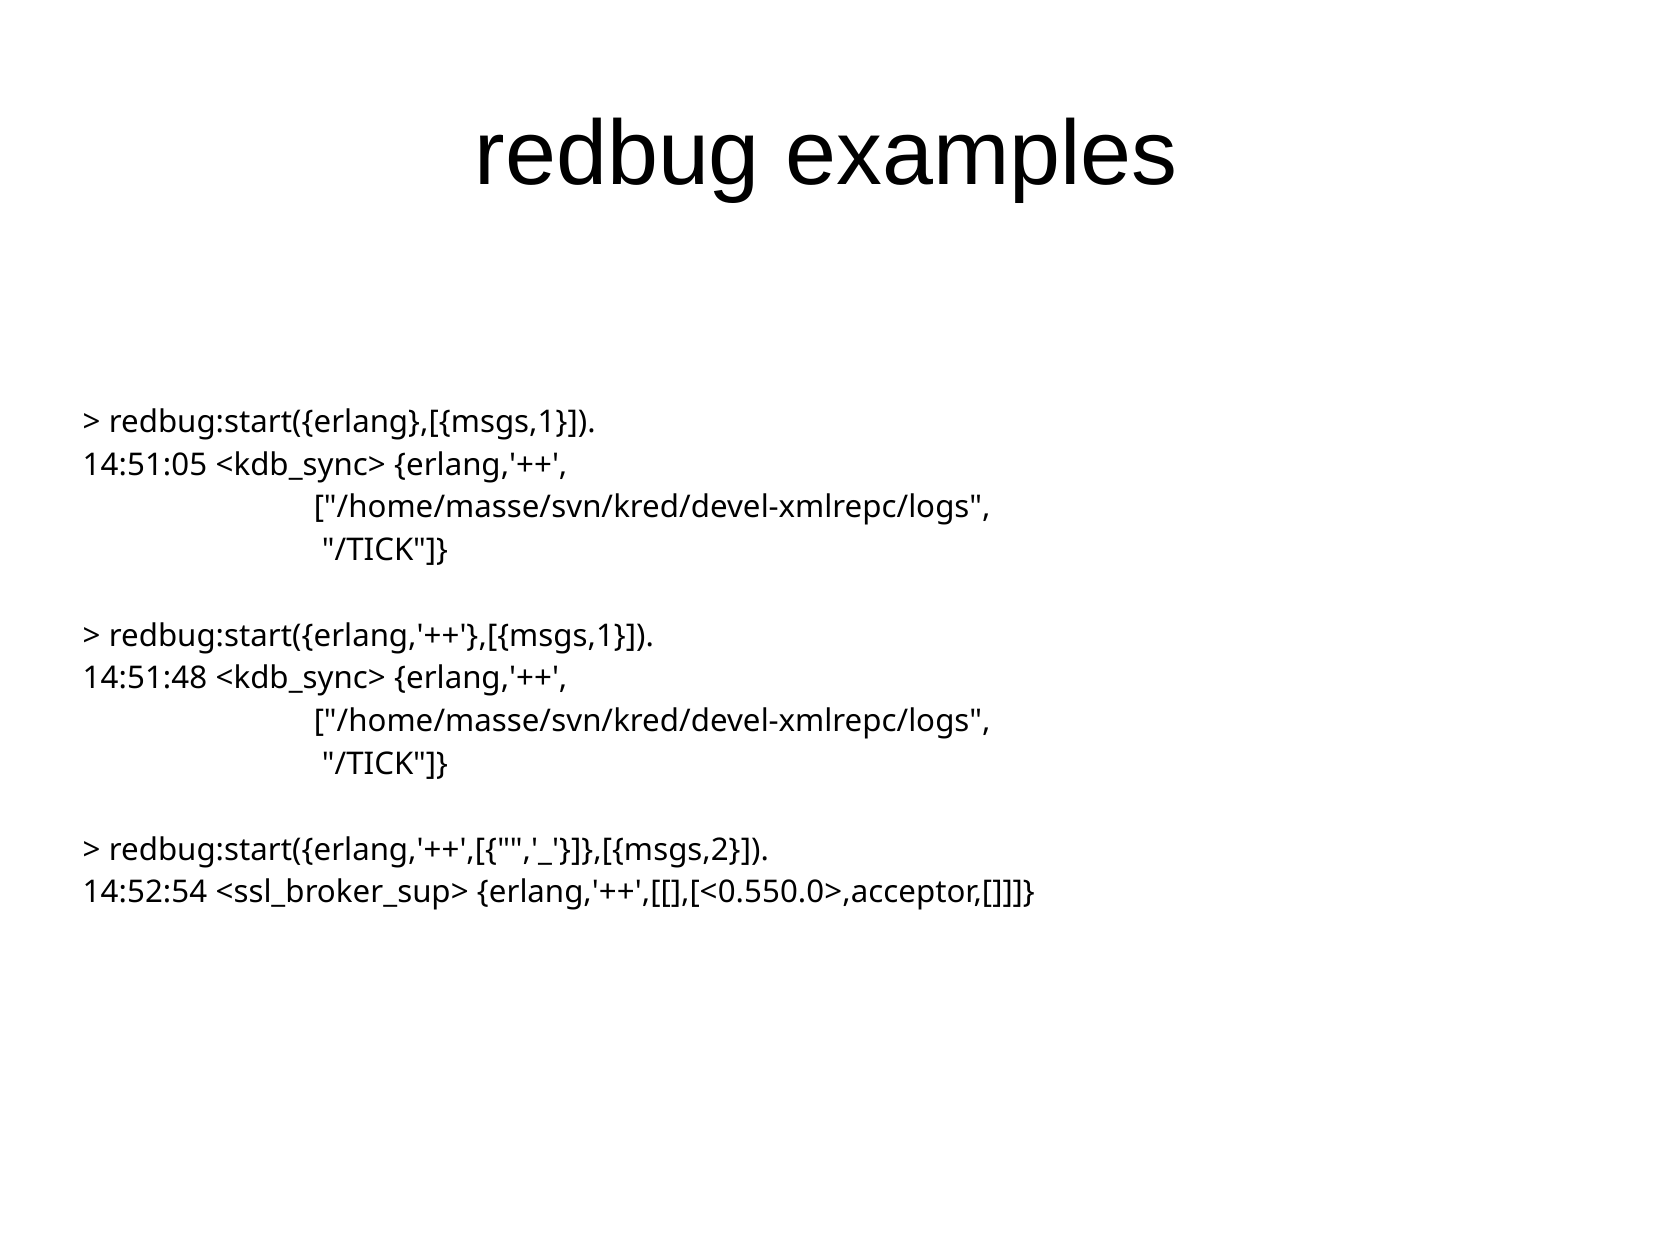

# redbug examples
> redbug:start({erlang},[{msgs,1}]).
14:51:05 <kdb_sync> {erlang,'++',
 ["/home/masse/svn/kred/devel-xmlrepc/logs",
 "/TICK"]}
> redbug:start({erlang,'++'},[{msgs,1}]).
14:51:48 <kdb_sync> {erlang,'++',
 ["/home/masse/svn/kred/devel-xmlrepc/logs",
 "/TICK"]}
> redbug:start({erlang,'++',[{"",'_'}]},[{msgs,2}]).
14:52:54 <ssl_broker_sup> {erlang,'++',[[],[<0.550.0>,acceptor,[]]]}